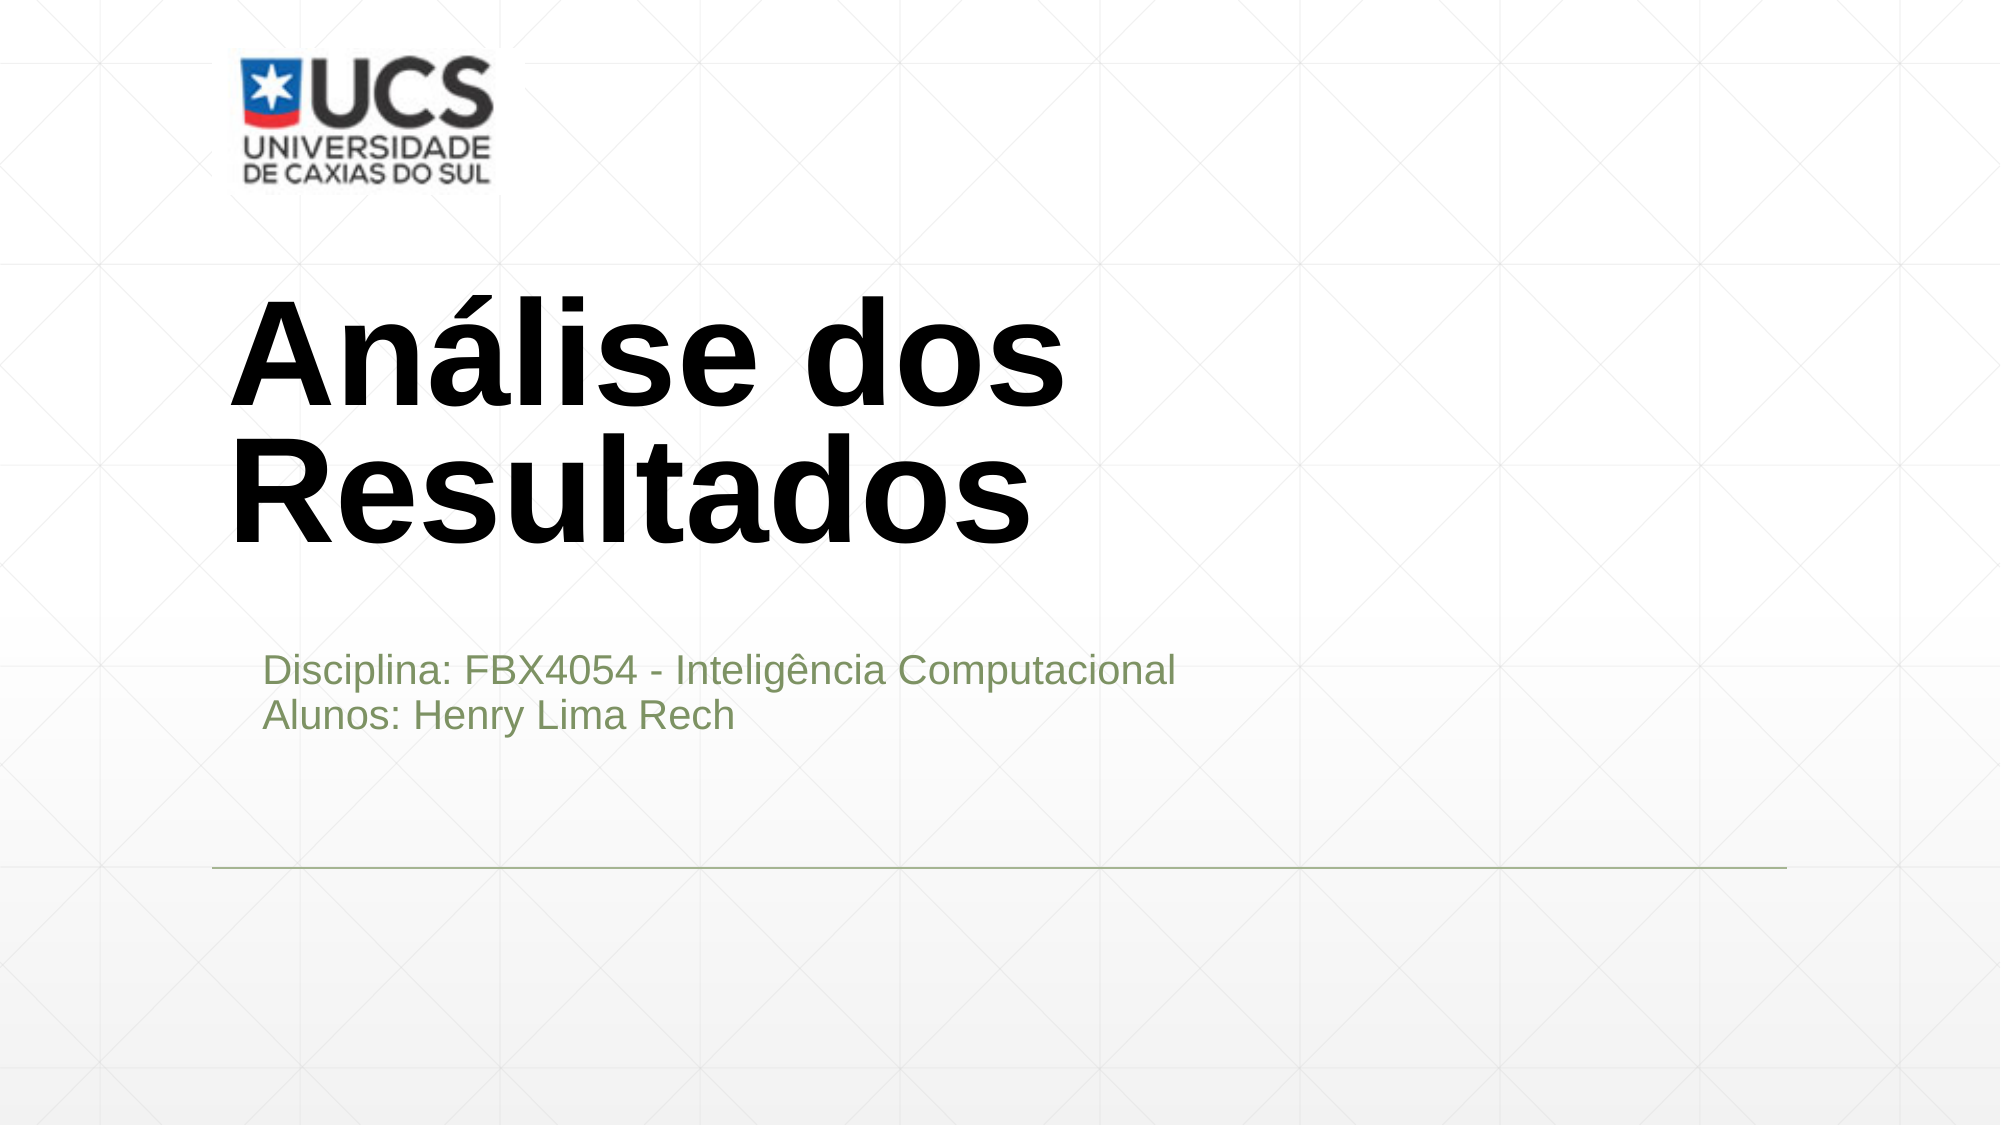

# Análise dos Resultados
Disciplina: FBX4054 - Inteligência Computacional
Alunos: Henry Lima Rech